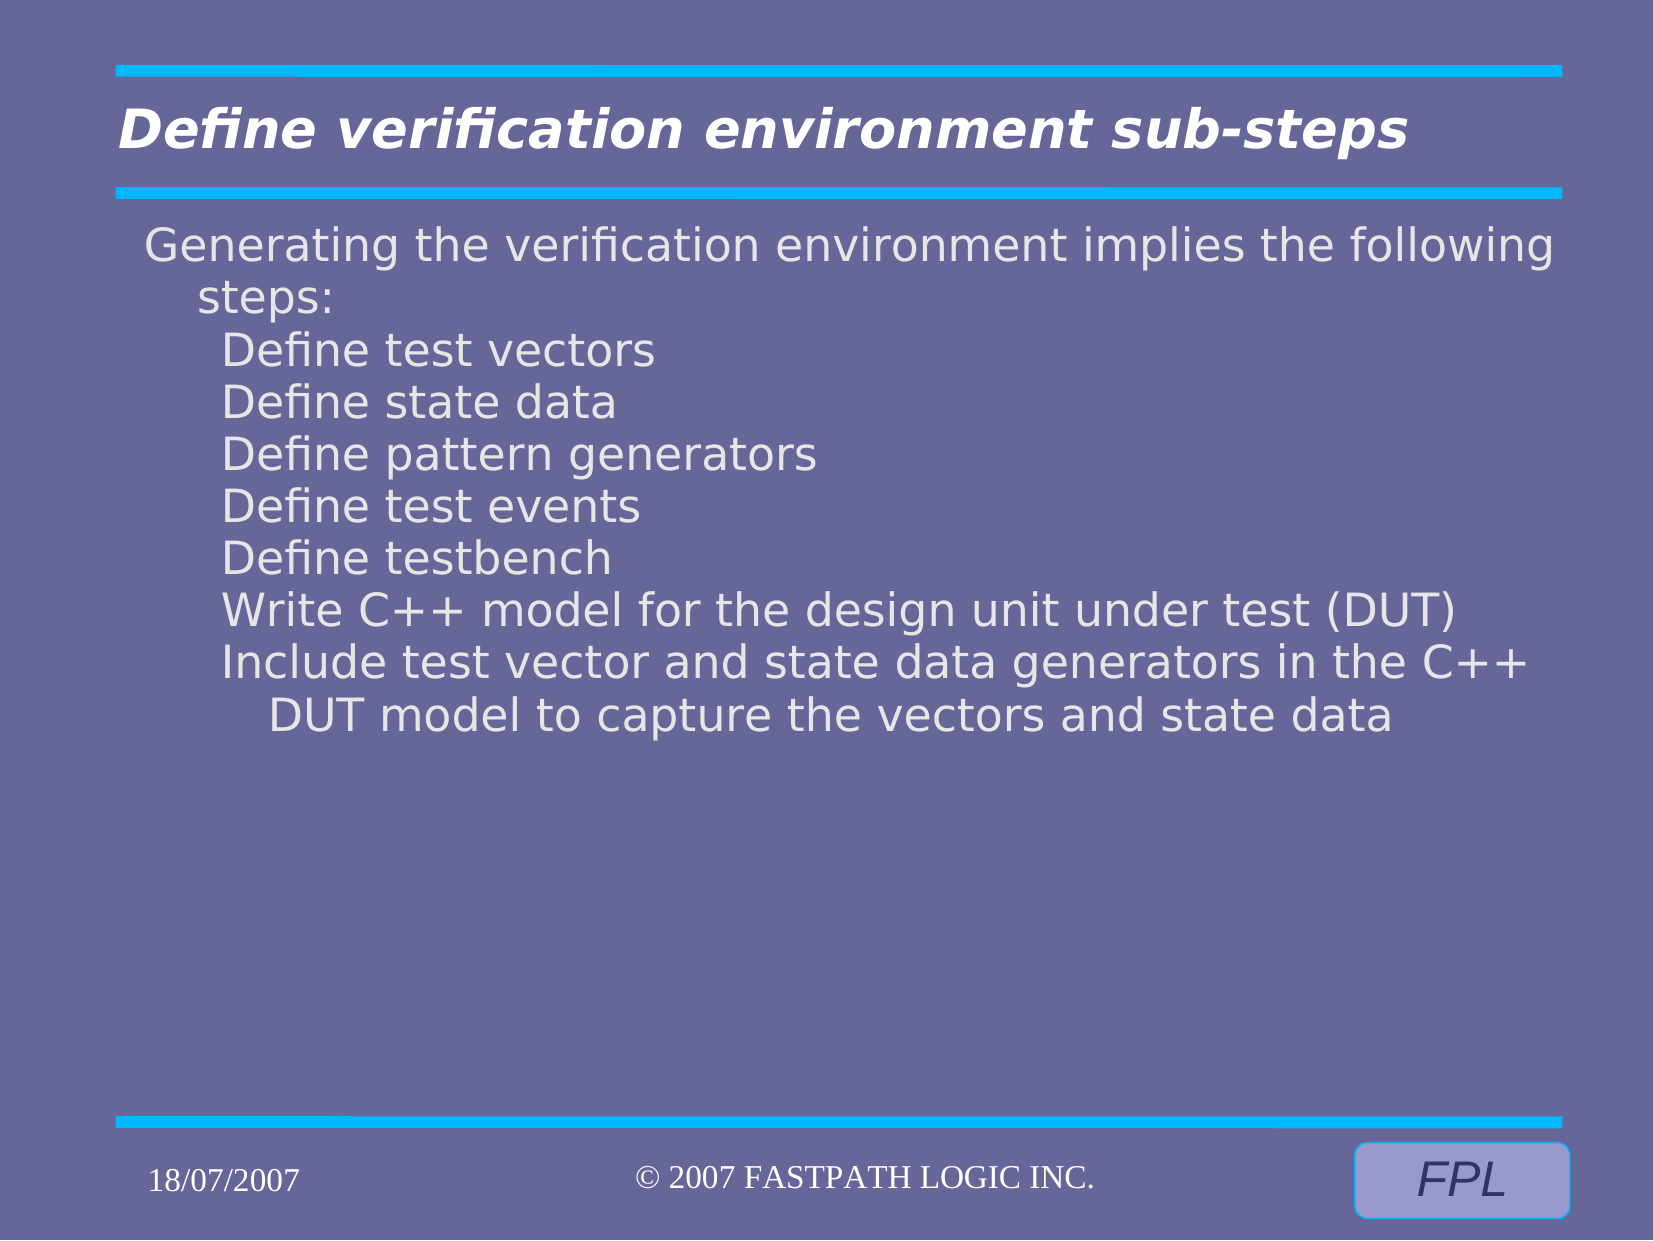

# Define verification environment sub-steps
Generating the verification environment implies the following steps:
Define test vectors
Define state data
Define pattern generators
Define test events
Define testbench
Write C++ model for the design unit under test (DUT)
Include test vector and state data generators in the C++ DUT model to capture the vectors and state data
© 2007 FASTPATH LOGIC INC.
18/07/2007